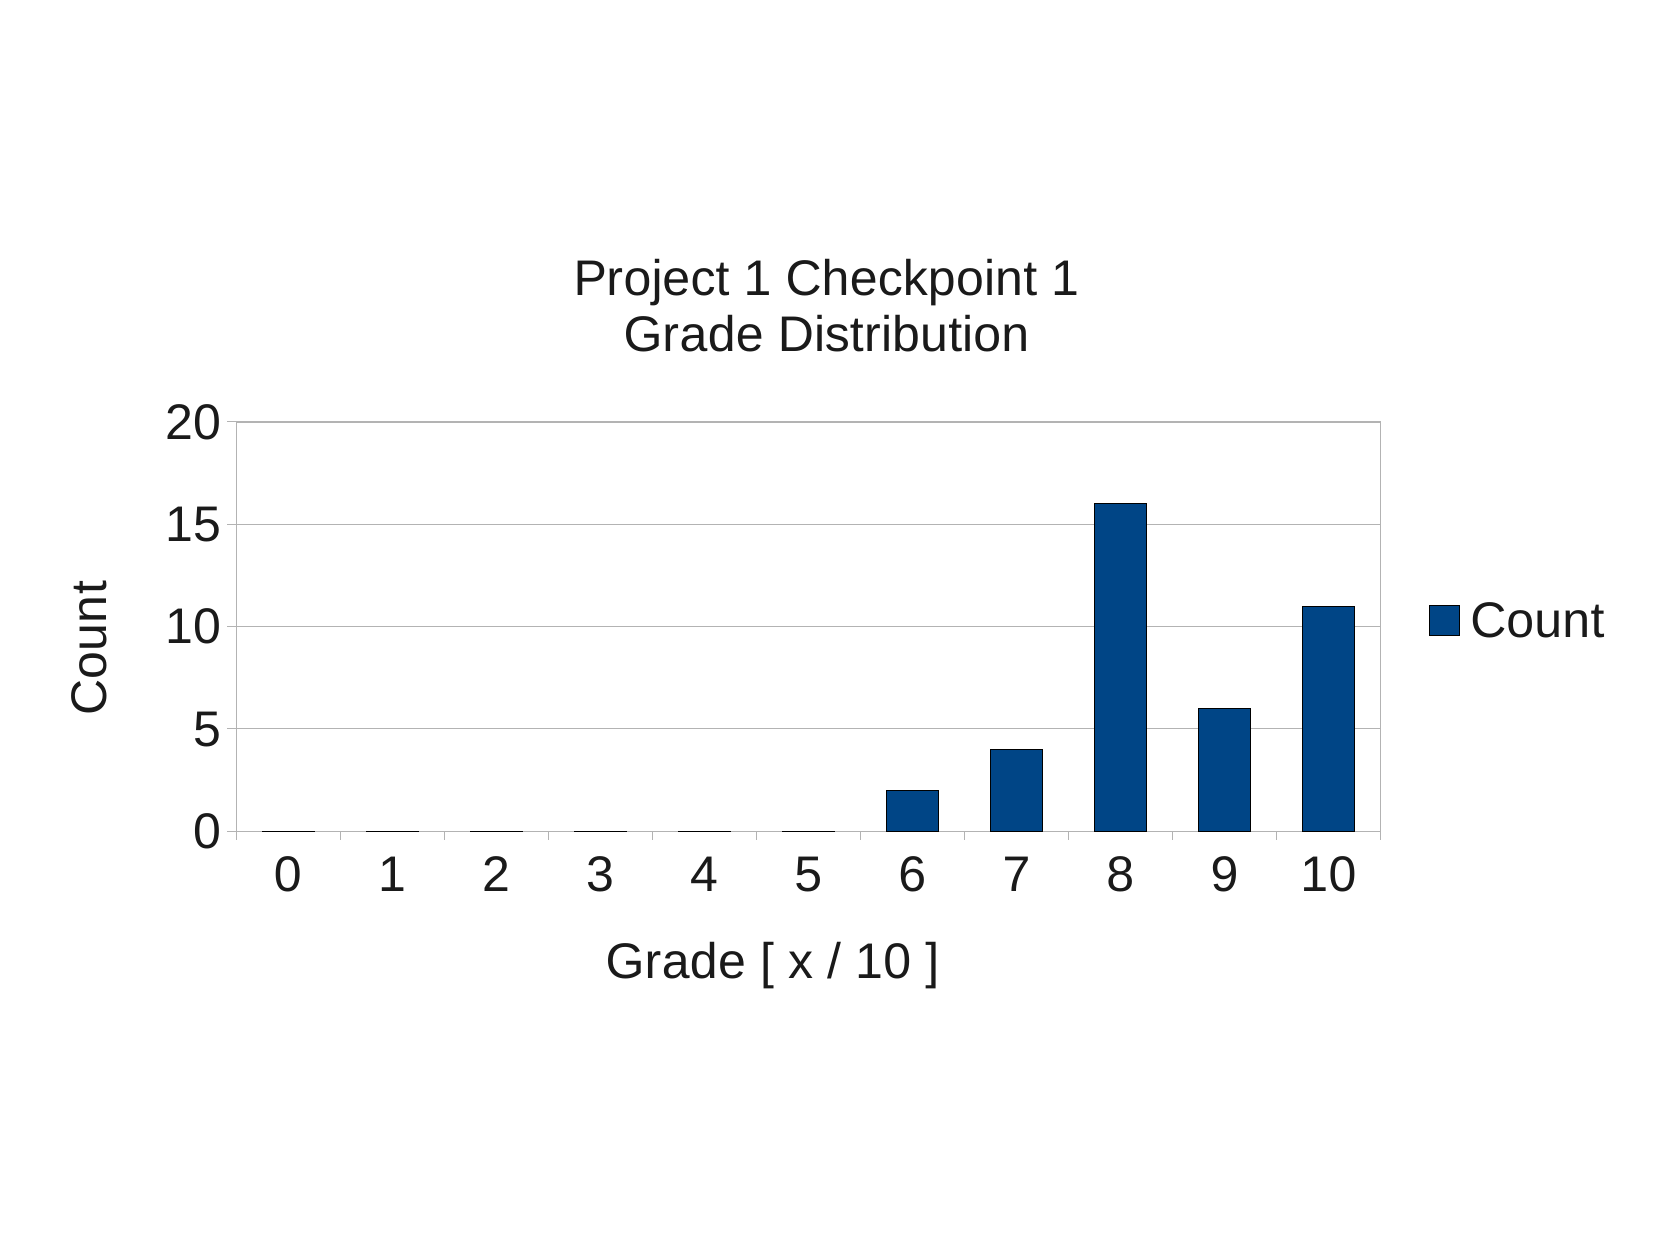

### Chart: Project 1 Checkpoint 1
Grade Distribution
| Category | Count |
|---|---|
| 0 | 0.0 |
| 1 | 0.0 |
| 2 | 0.0 |
| 3 | 0.0 |
| 4 | 0.0 |
| 5 | 0.0 |
| 6 | 2.0 |
| 7 | 4.0 |
| 8 | 16.0 |
| 9 | 6.0 |
| 10 | 11.0 |